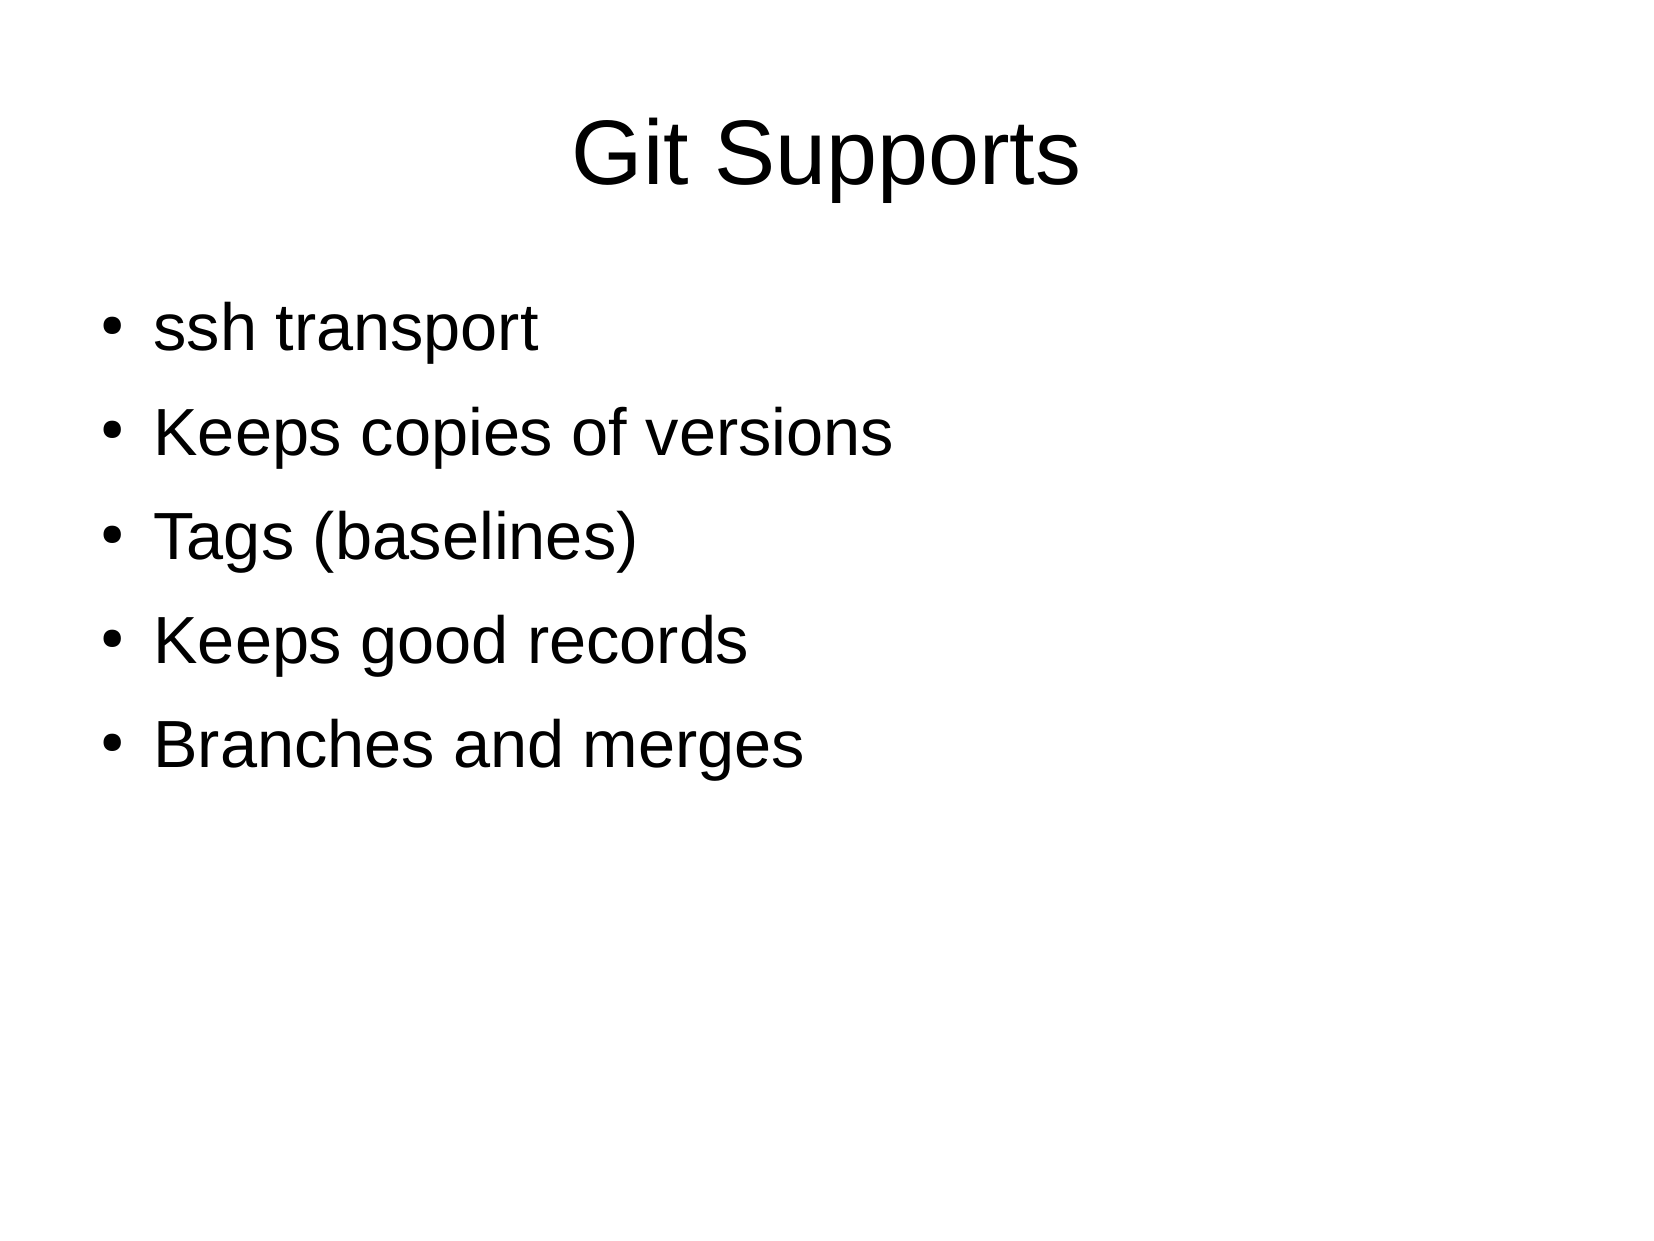

# Git Supports
ssh transport
Keeps copies of versions
Tags (baselines)
Keeps good records
Branches and merges